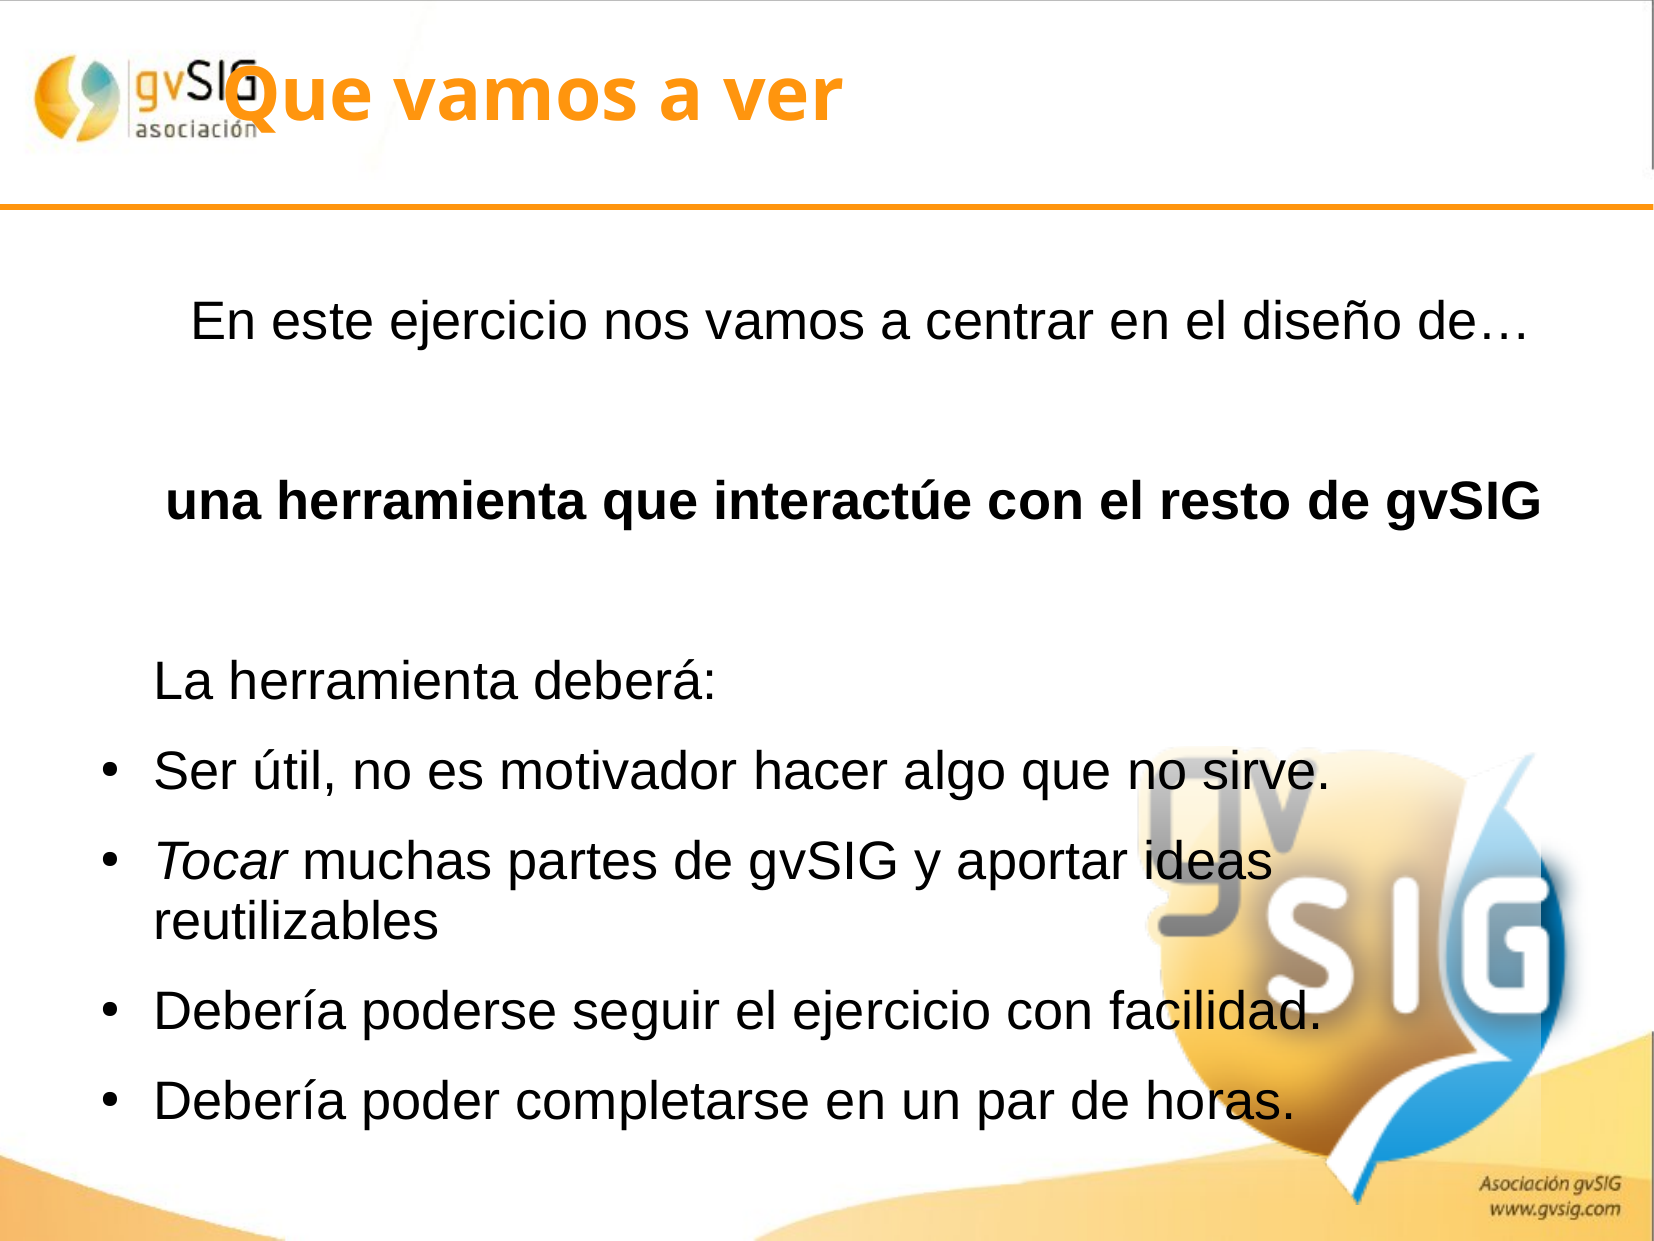

# Que vamos a ver
En este ejercicio nos vamos a centrar en el diseño de…
una herramienta que interactúe con el resto de gvSIG
La herramienta deberá:
Ser útil, no es motivador hacer algo que no sirve.
Tocar muchas partes de gvSIG y aportar ideas reutilizables
Debería poderse seguir el ejercicio con facilidad.
Debería poder completarse en un par de horas.